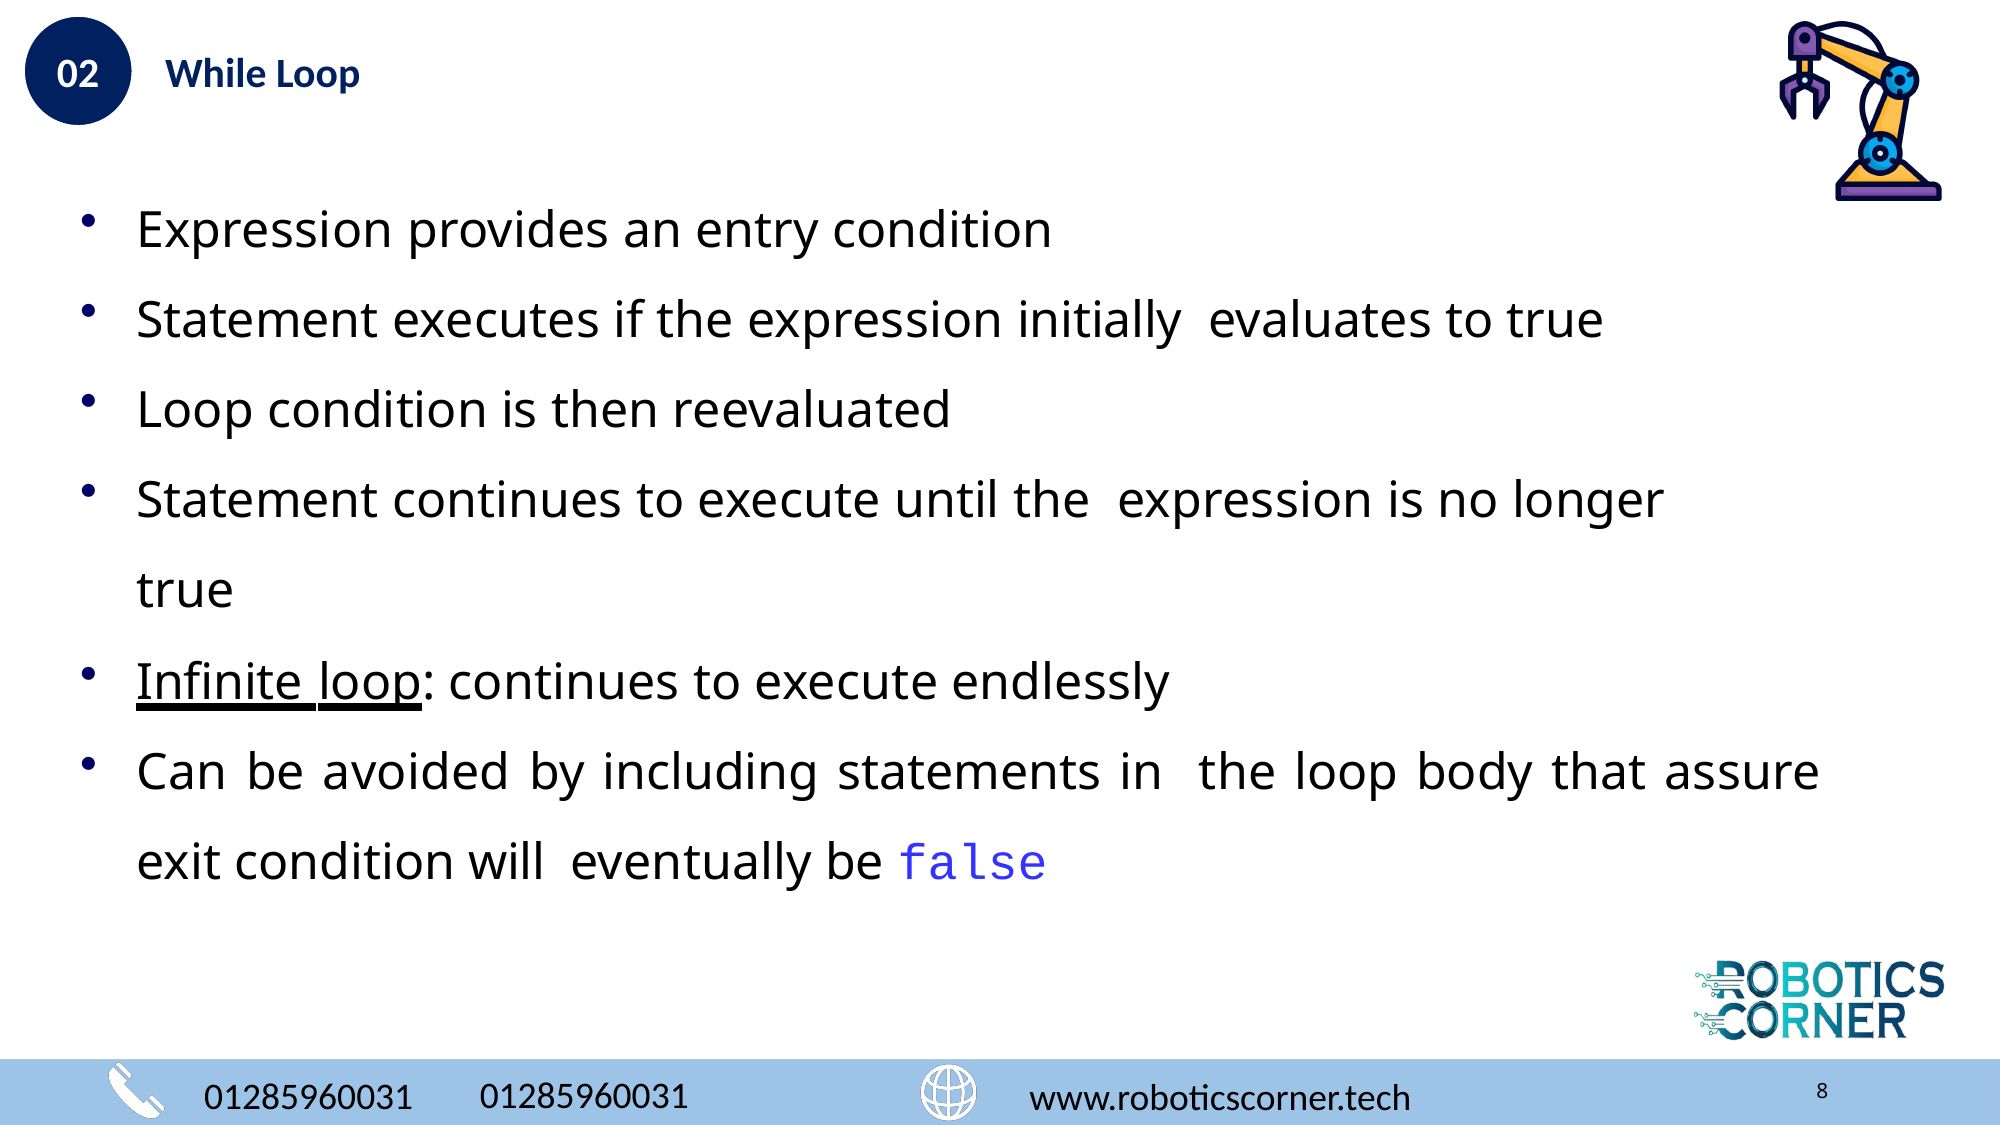

02
While Loop
Expression provides an entry condition
Statement executes if the expression initially evaluates to true
Loop condition is then reevaluated
Statement continues to execute until the expression is no longer true
Infinite loop: continues to execute endlessly
Can be avoided by including statements in the loop body that assure exit condition will eventually be false
C++ Programming: From Problem Analysis to Program Design, Third Edition
01285960031
01285960031
www.roboticscorner.tech